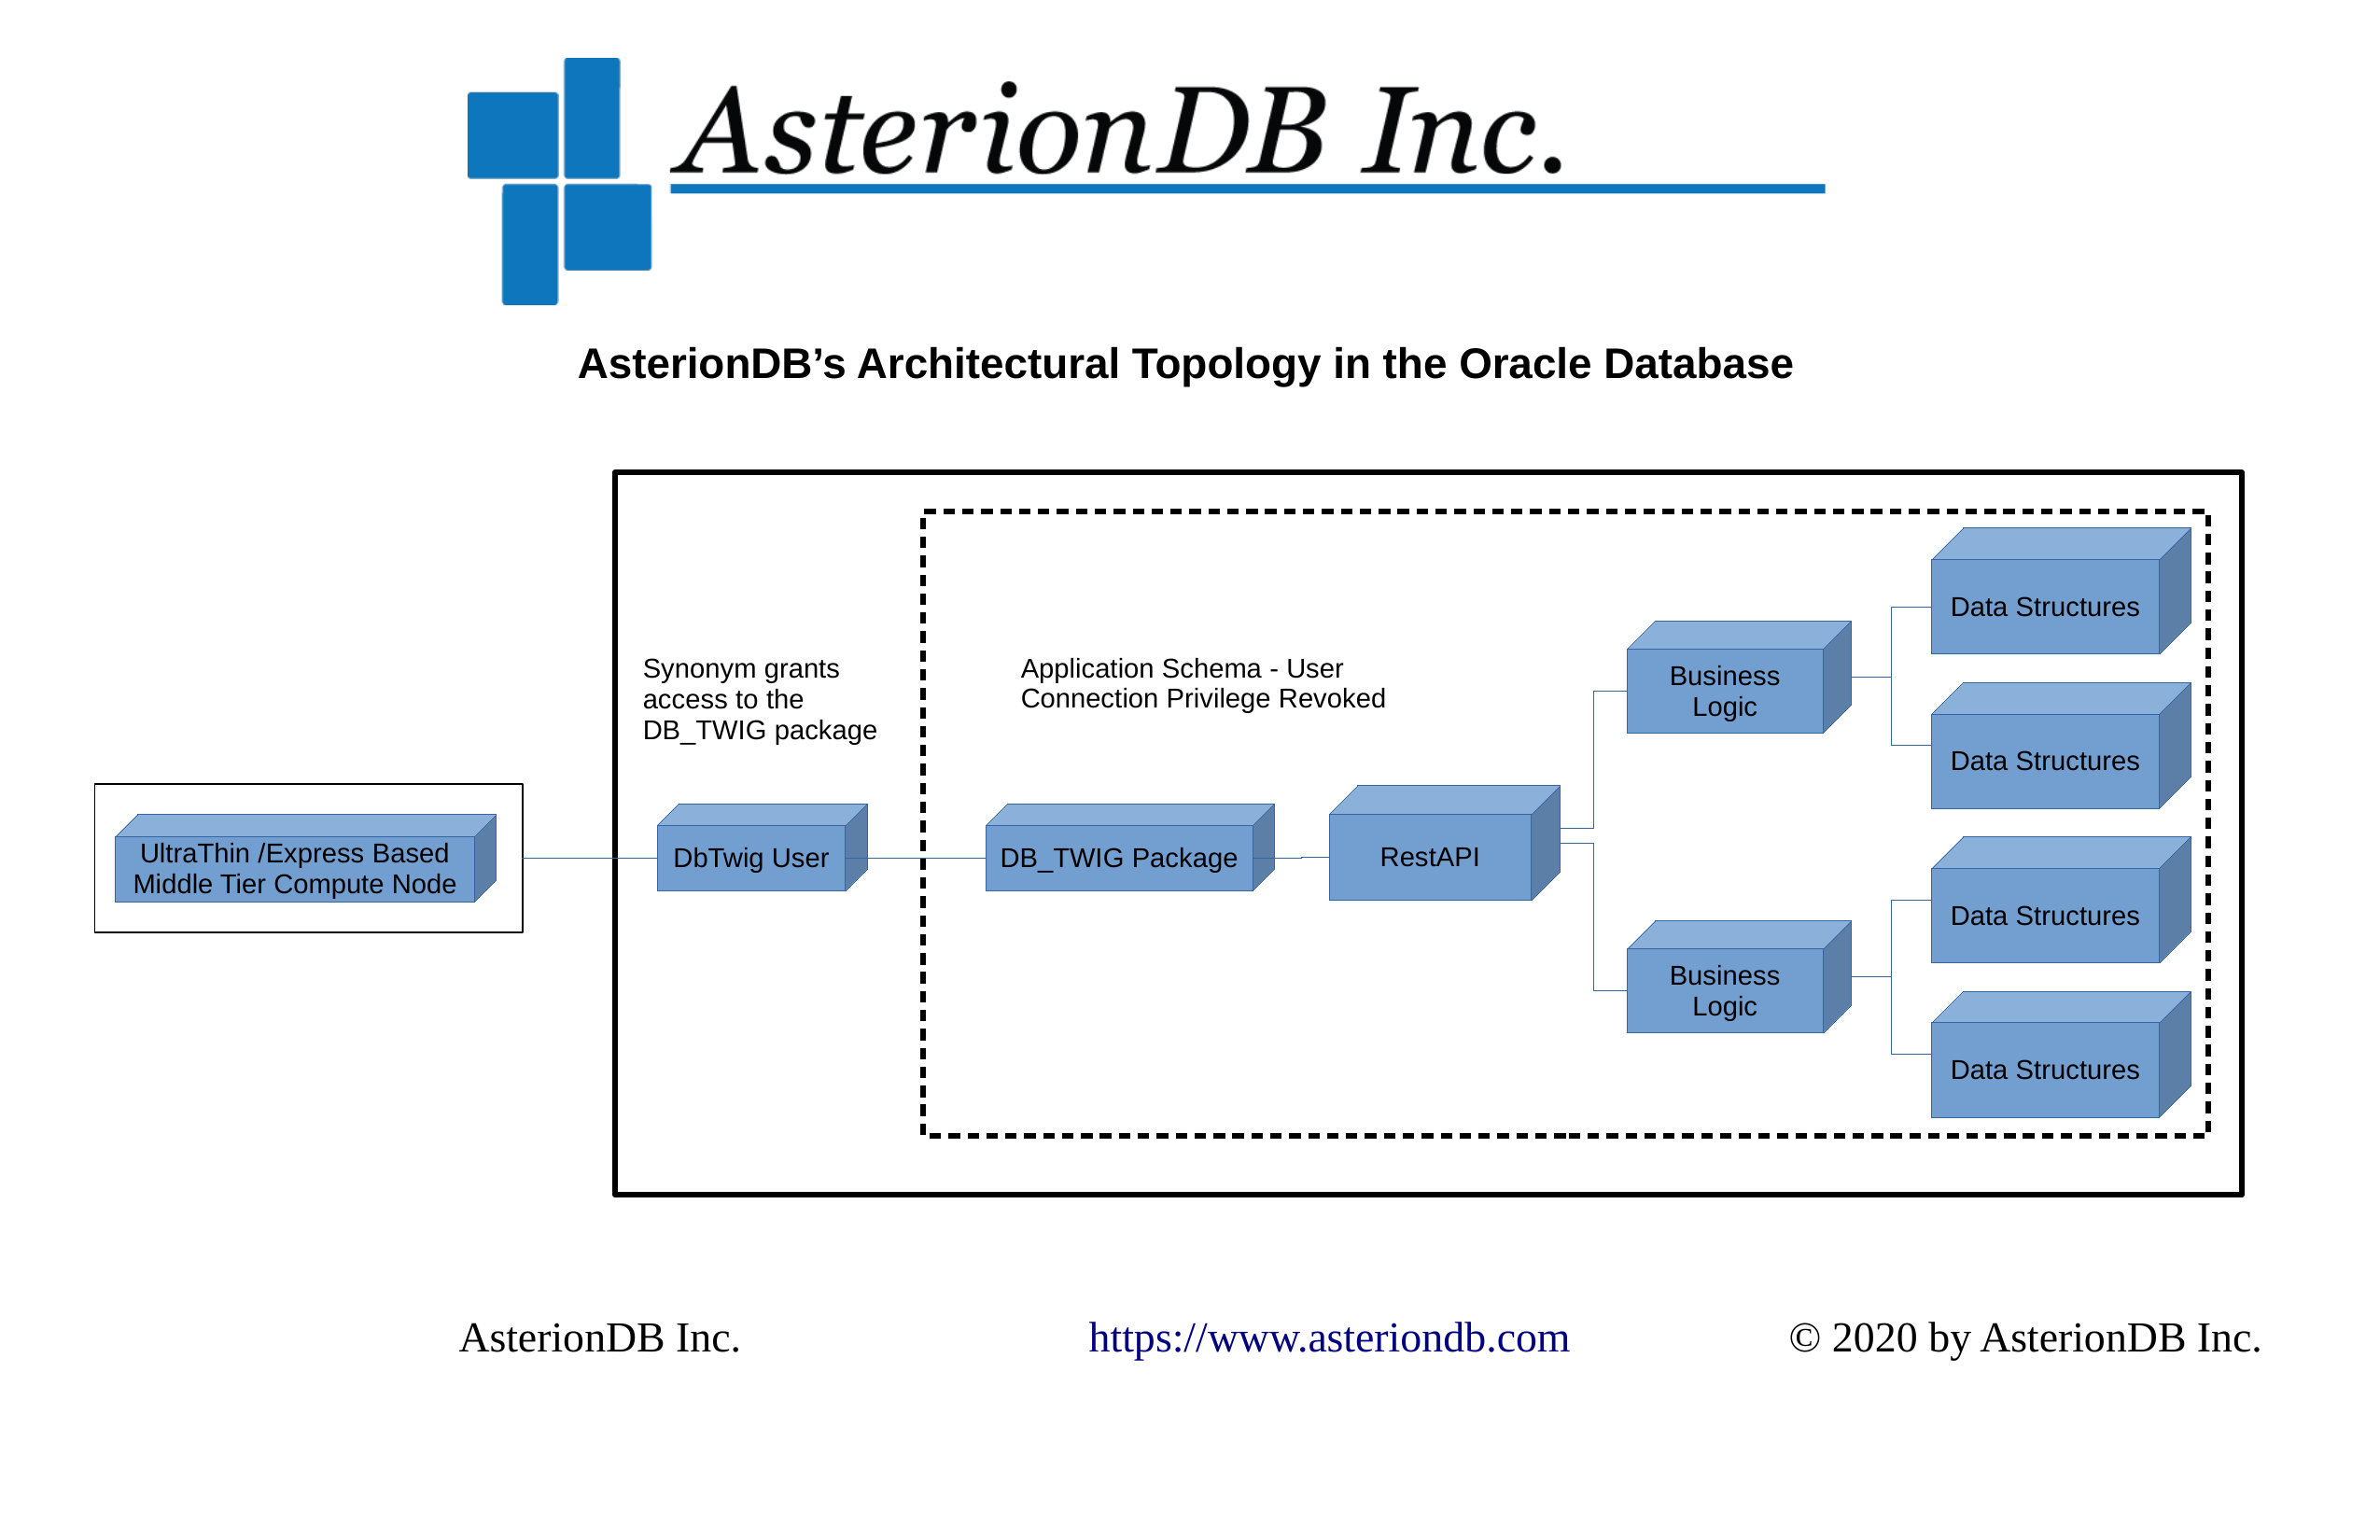

AsterionDB’s Architectural Topology in the Oracle Database
Data Structures
Business
Logic
Application Schema - User
Connection Privilege Revoked
Synonym grants access to the DB_TWIG package
Data Structures
RestAPI
DbTwig User
DB_TWIG Package
UltraThin /Express Based
Middle Tier Compute Node
Data Structures
Business
Logic
Data Structures
AsterionDB Inc. 					https://www.asteriondb.com				© 2020 by AsterionDB Inc.